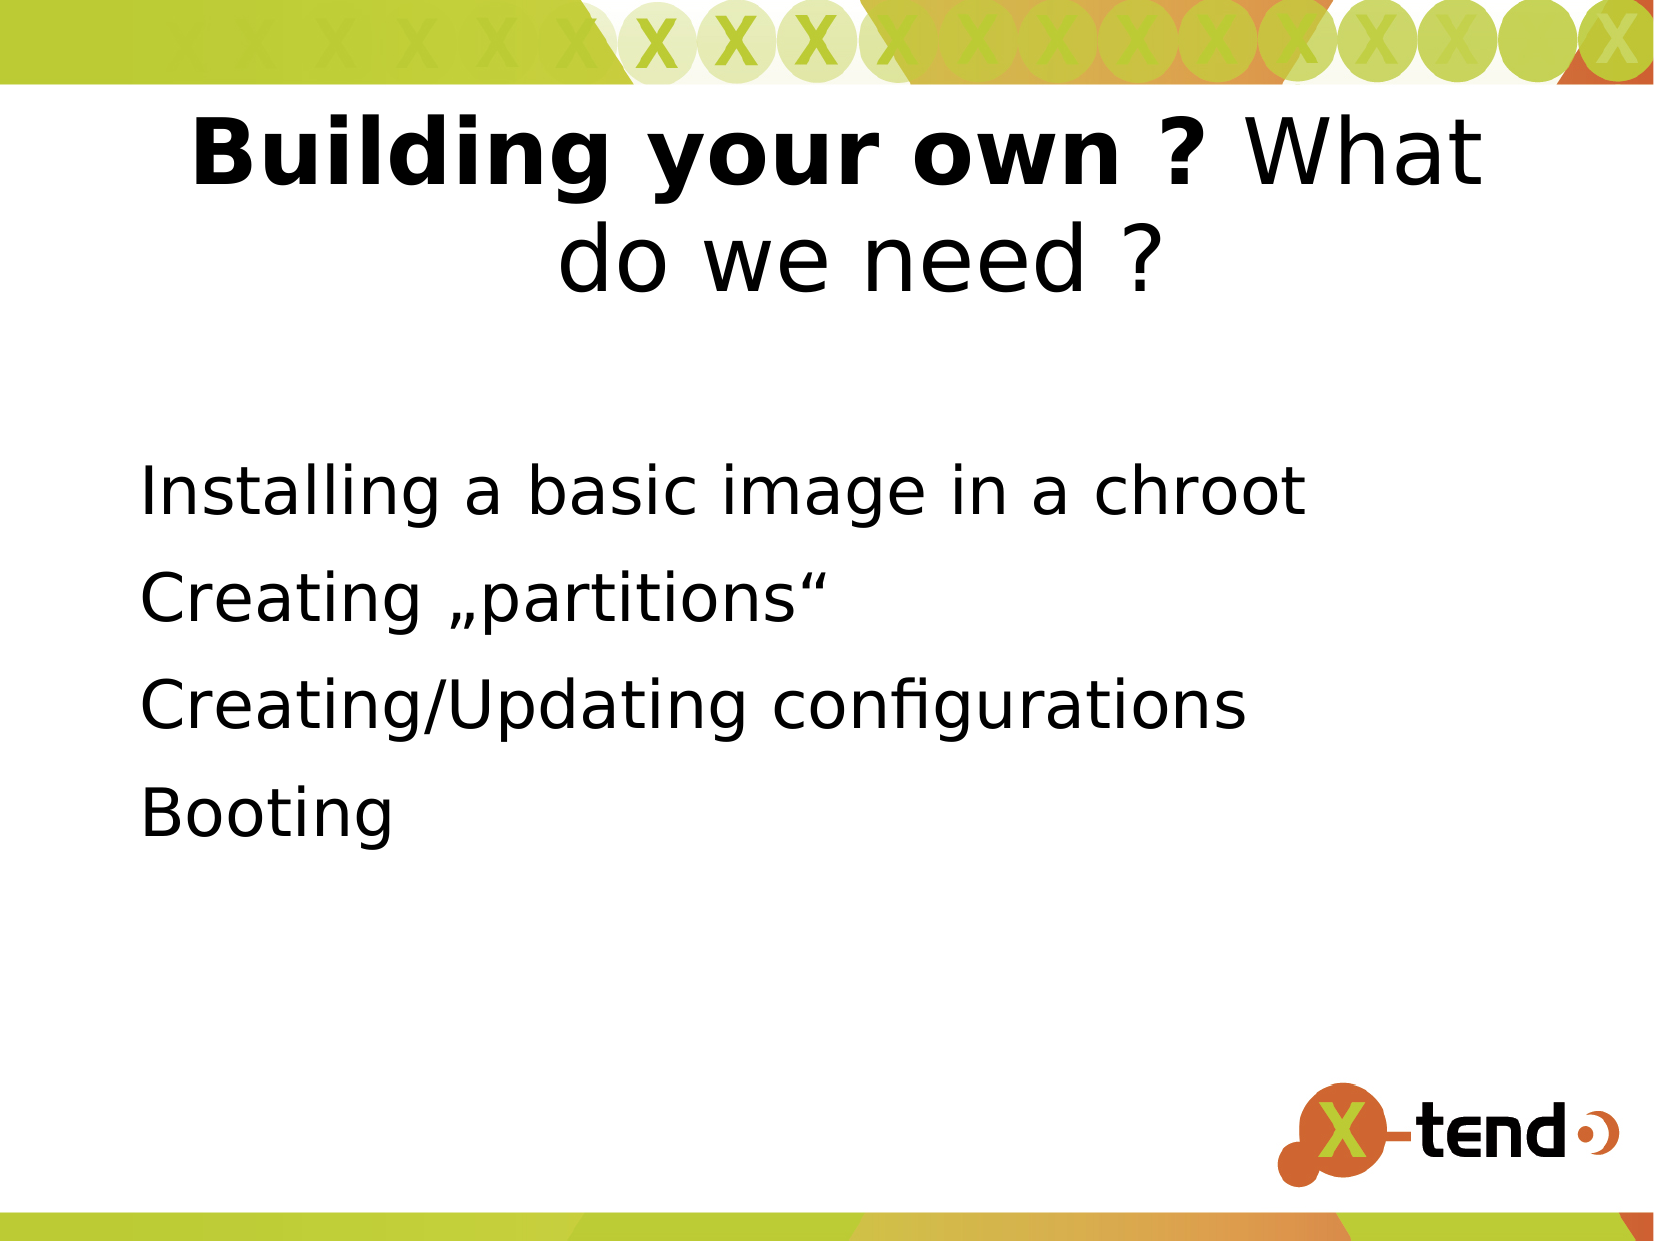

# Building your own ? What do we need ?
Installing a basic image in a chroot
Creating „partitions“
Creating/Updating configurations
Booting